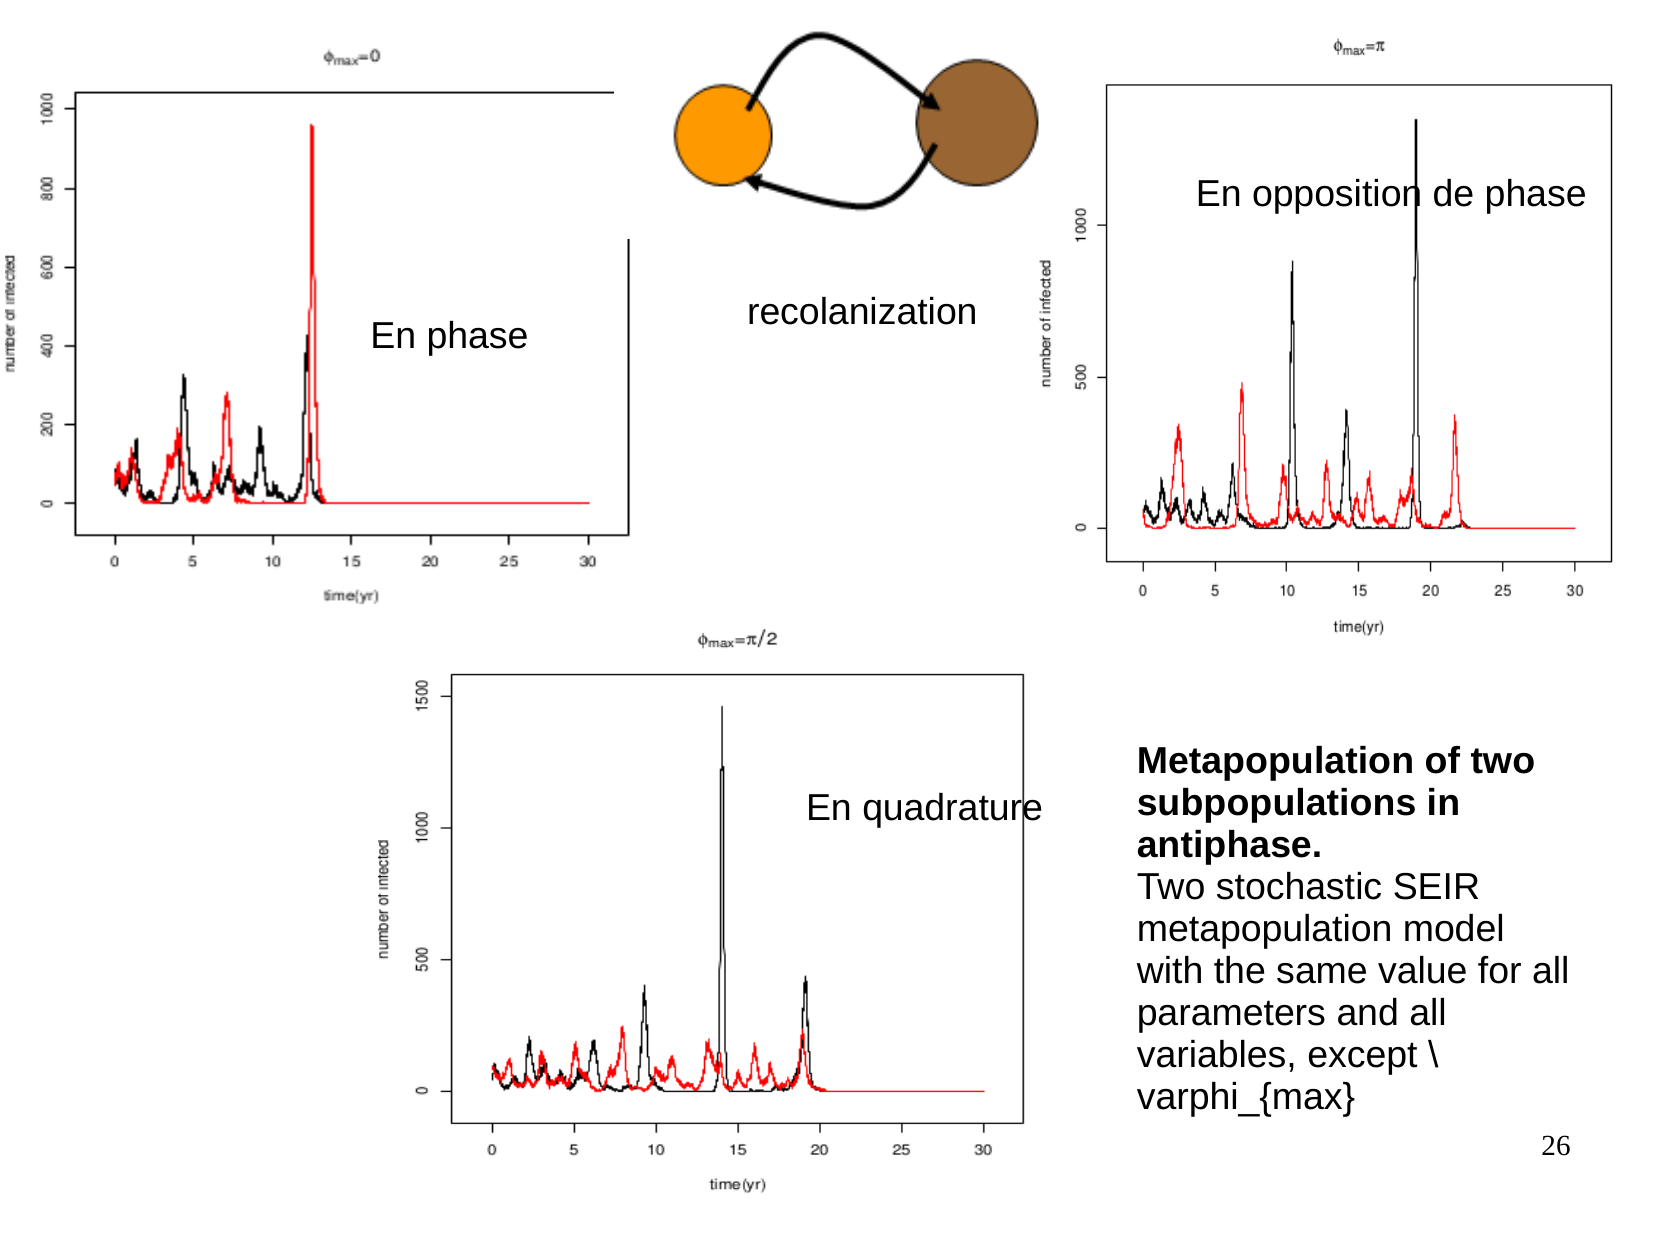

En opposition de phase
recolanization
En phase
Metapopulation of two subpopulations in antiphase.
Two stochastic SEIR metapopulation model
with the same value for all parameters and all variables, except \varphi_{max}
En quadrature
26